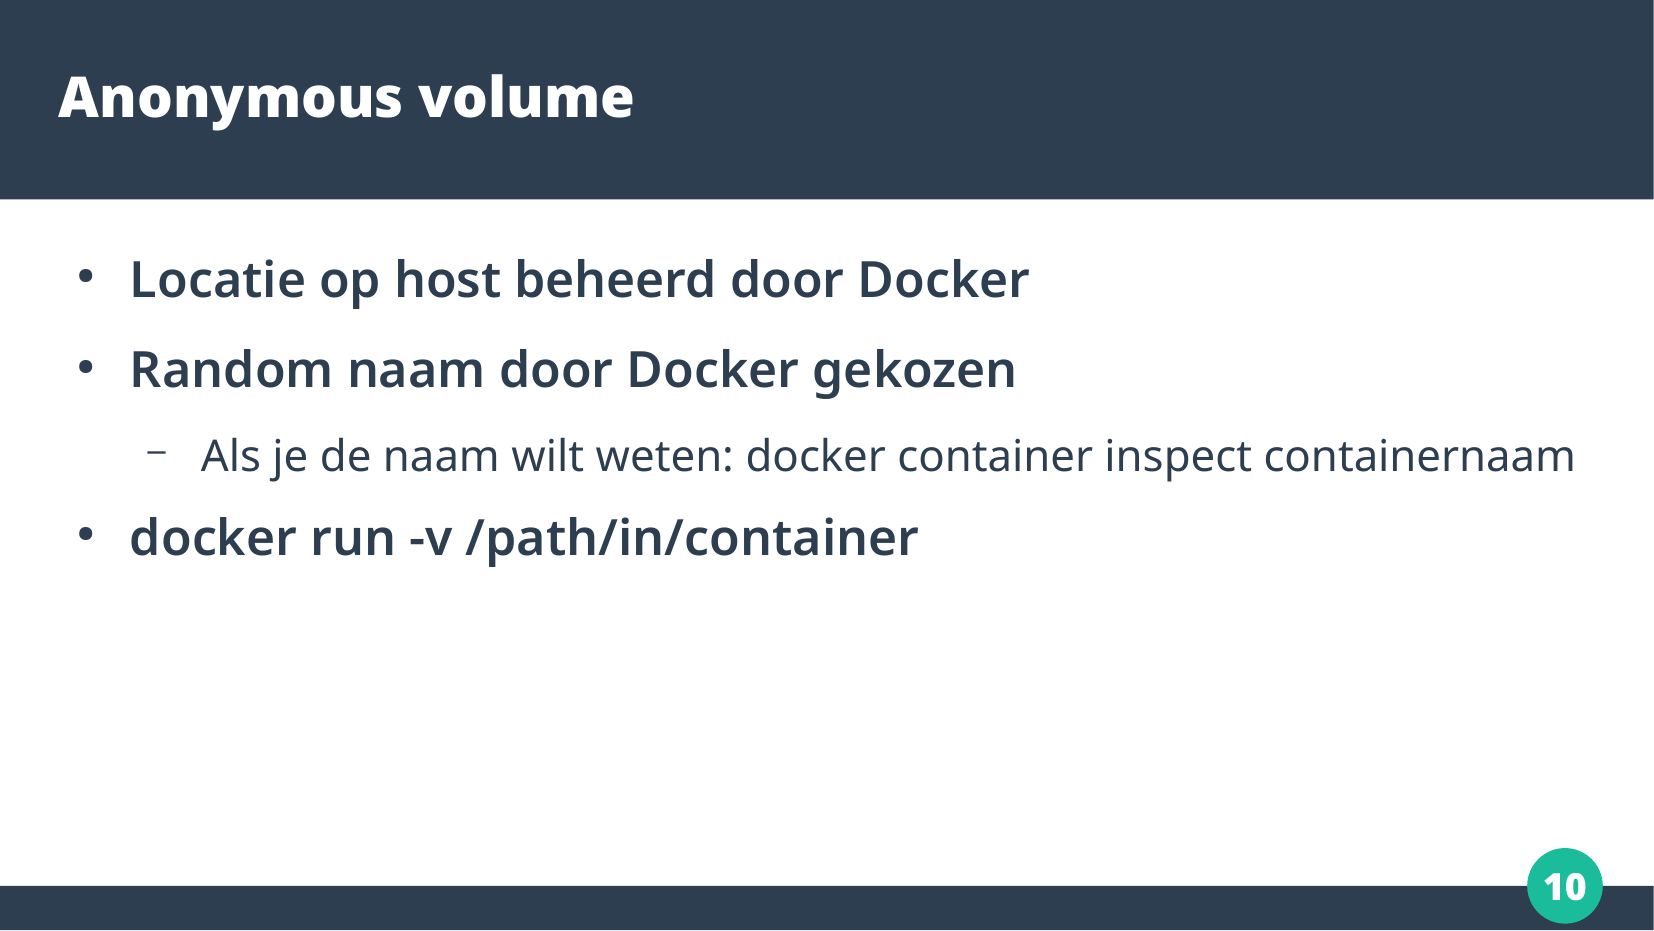

# Anonymous volume
Locatie op host beheerd door Docker
Random naam door Docker gekozen
Als je de naam wilt weten: docker container inspect containernaam
docker run -v /path/in/container